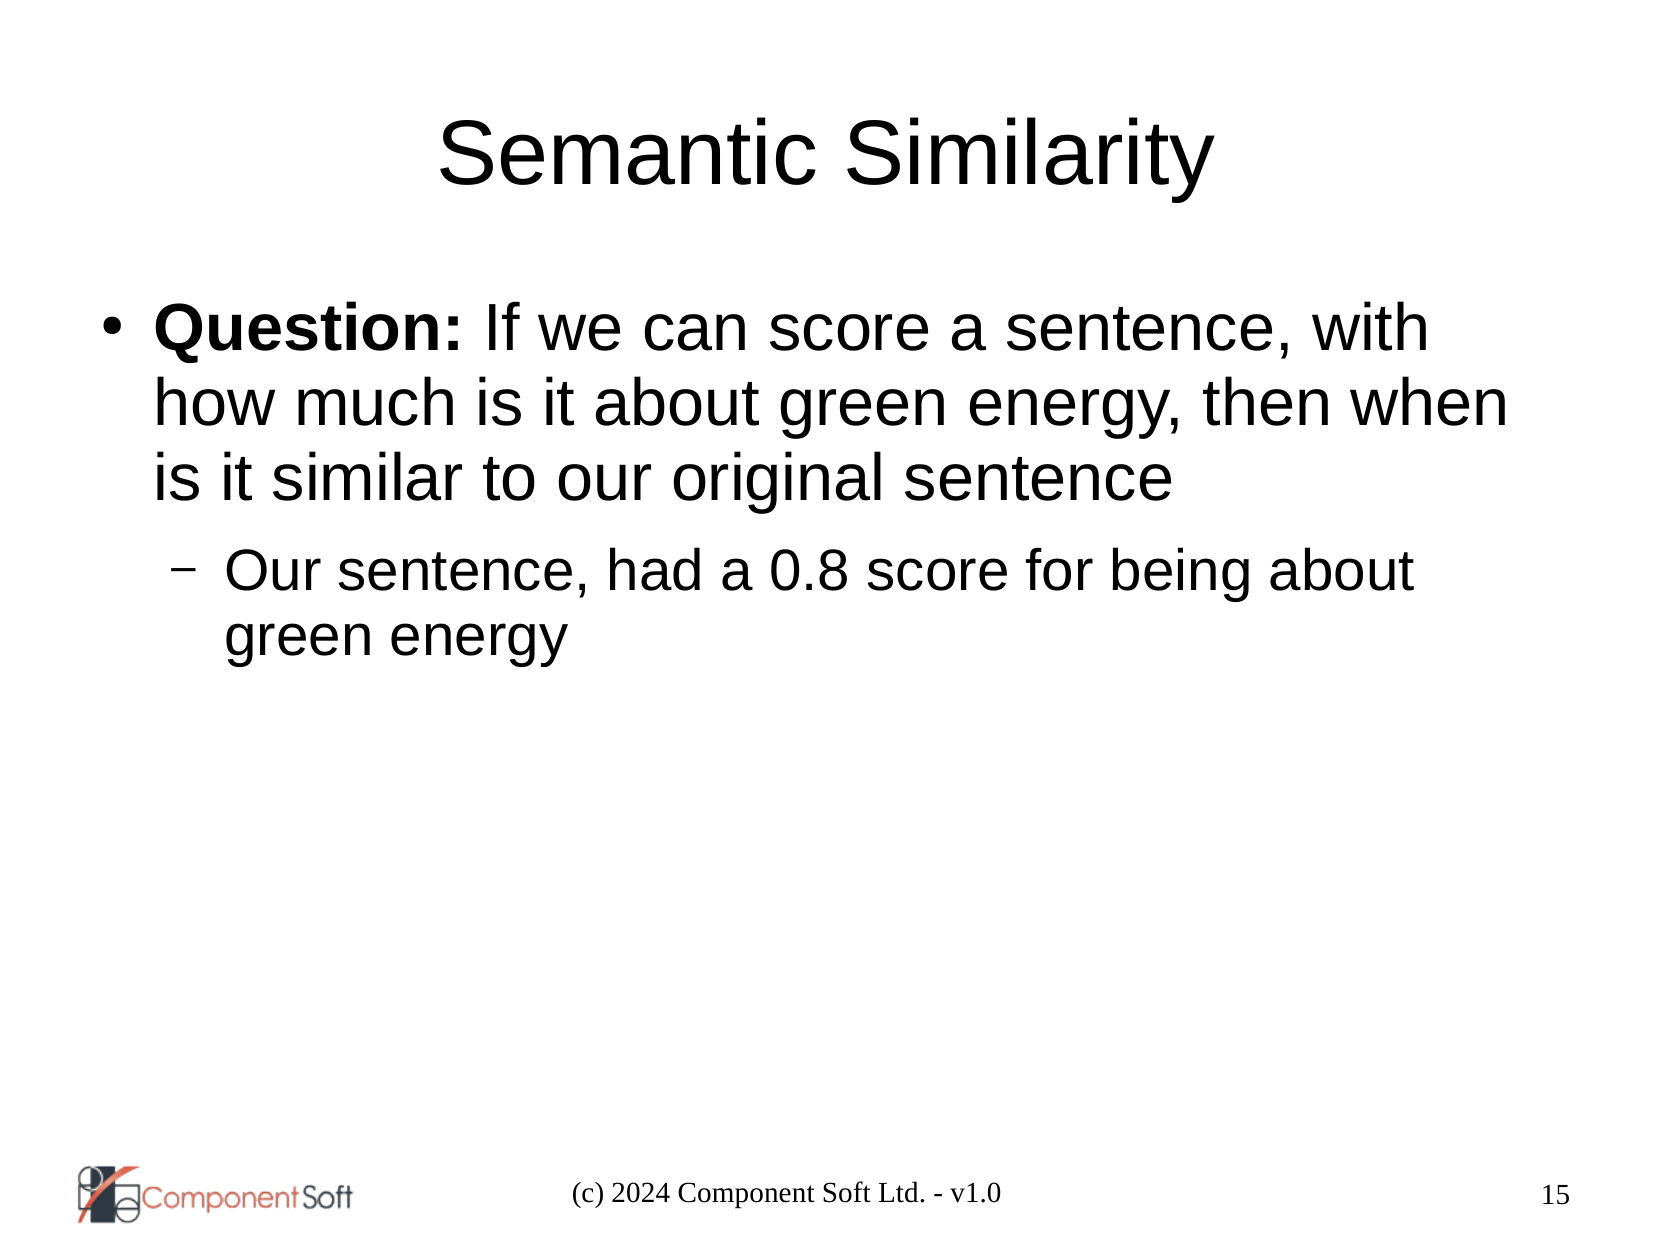

# Semantic Similarity
Question: If we can score a sentence, with how much is it about green energy, then when is it similar to our original sentence
Our sentence, had a 0.8 score for being about green energy
(c) 2024 Component Soft Ltd. - v1.0
15